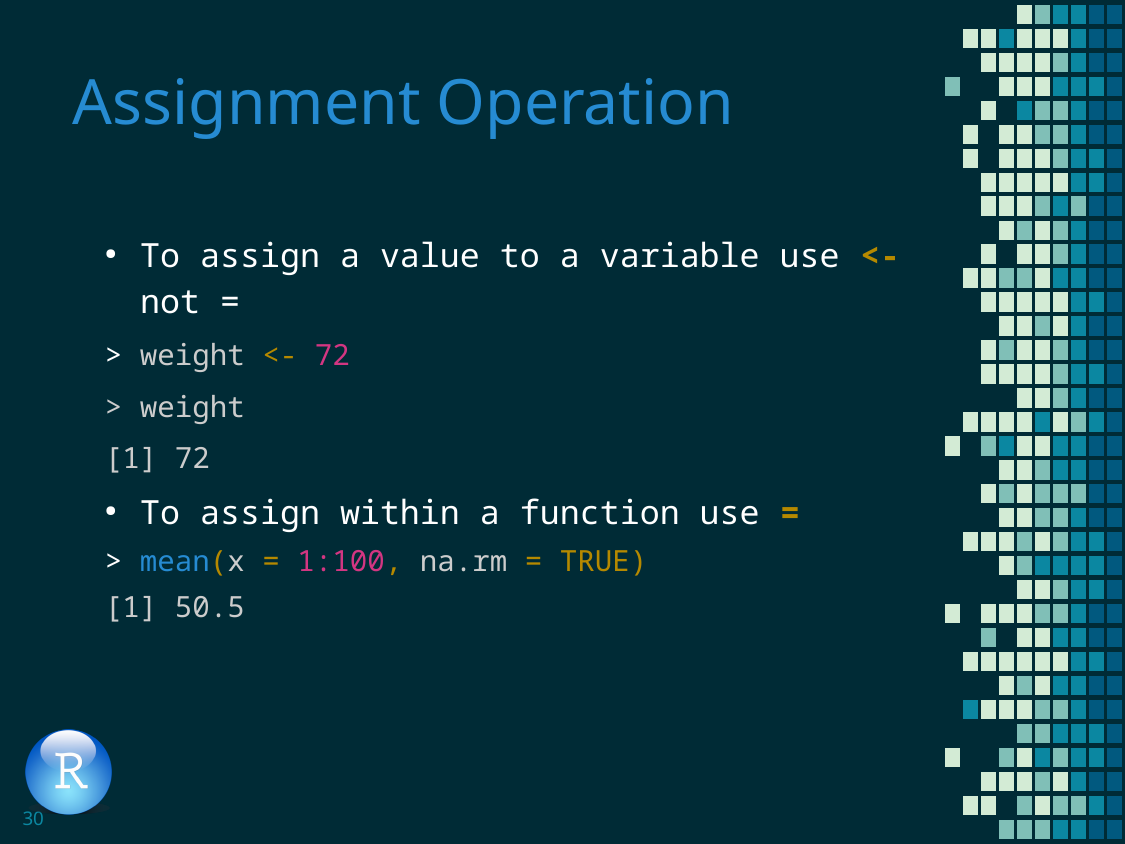

Assignment Operation
To assign a value to a variable use <- not =
> weight <- 72
> weight
[1] 72
To assign within a function use =
> mean(x = 1:100, na.rm = TRUE)
[1] 50.5